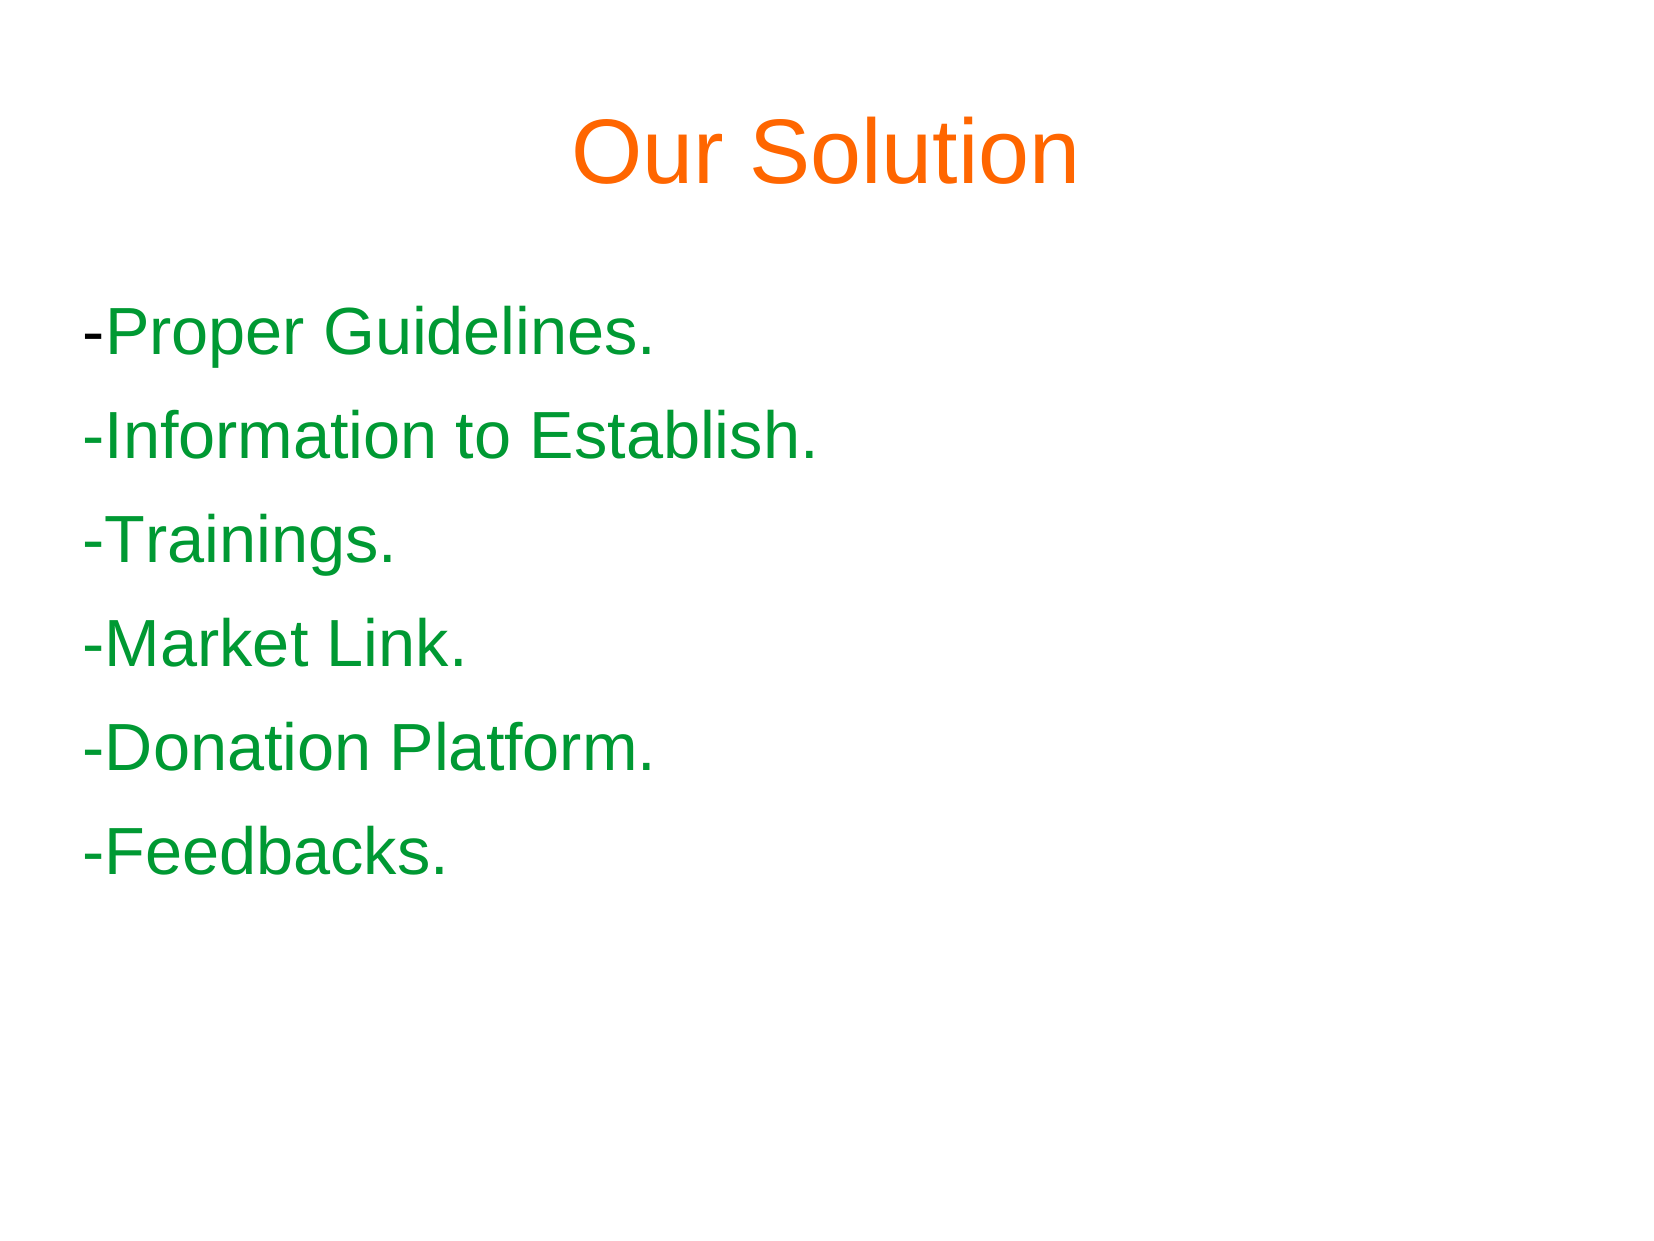

# Our Solution
-Proper Guidelines.
-Information to Establish.
-Trainings.
-Market Link.
-Donation Platform.
-Feedbacks.